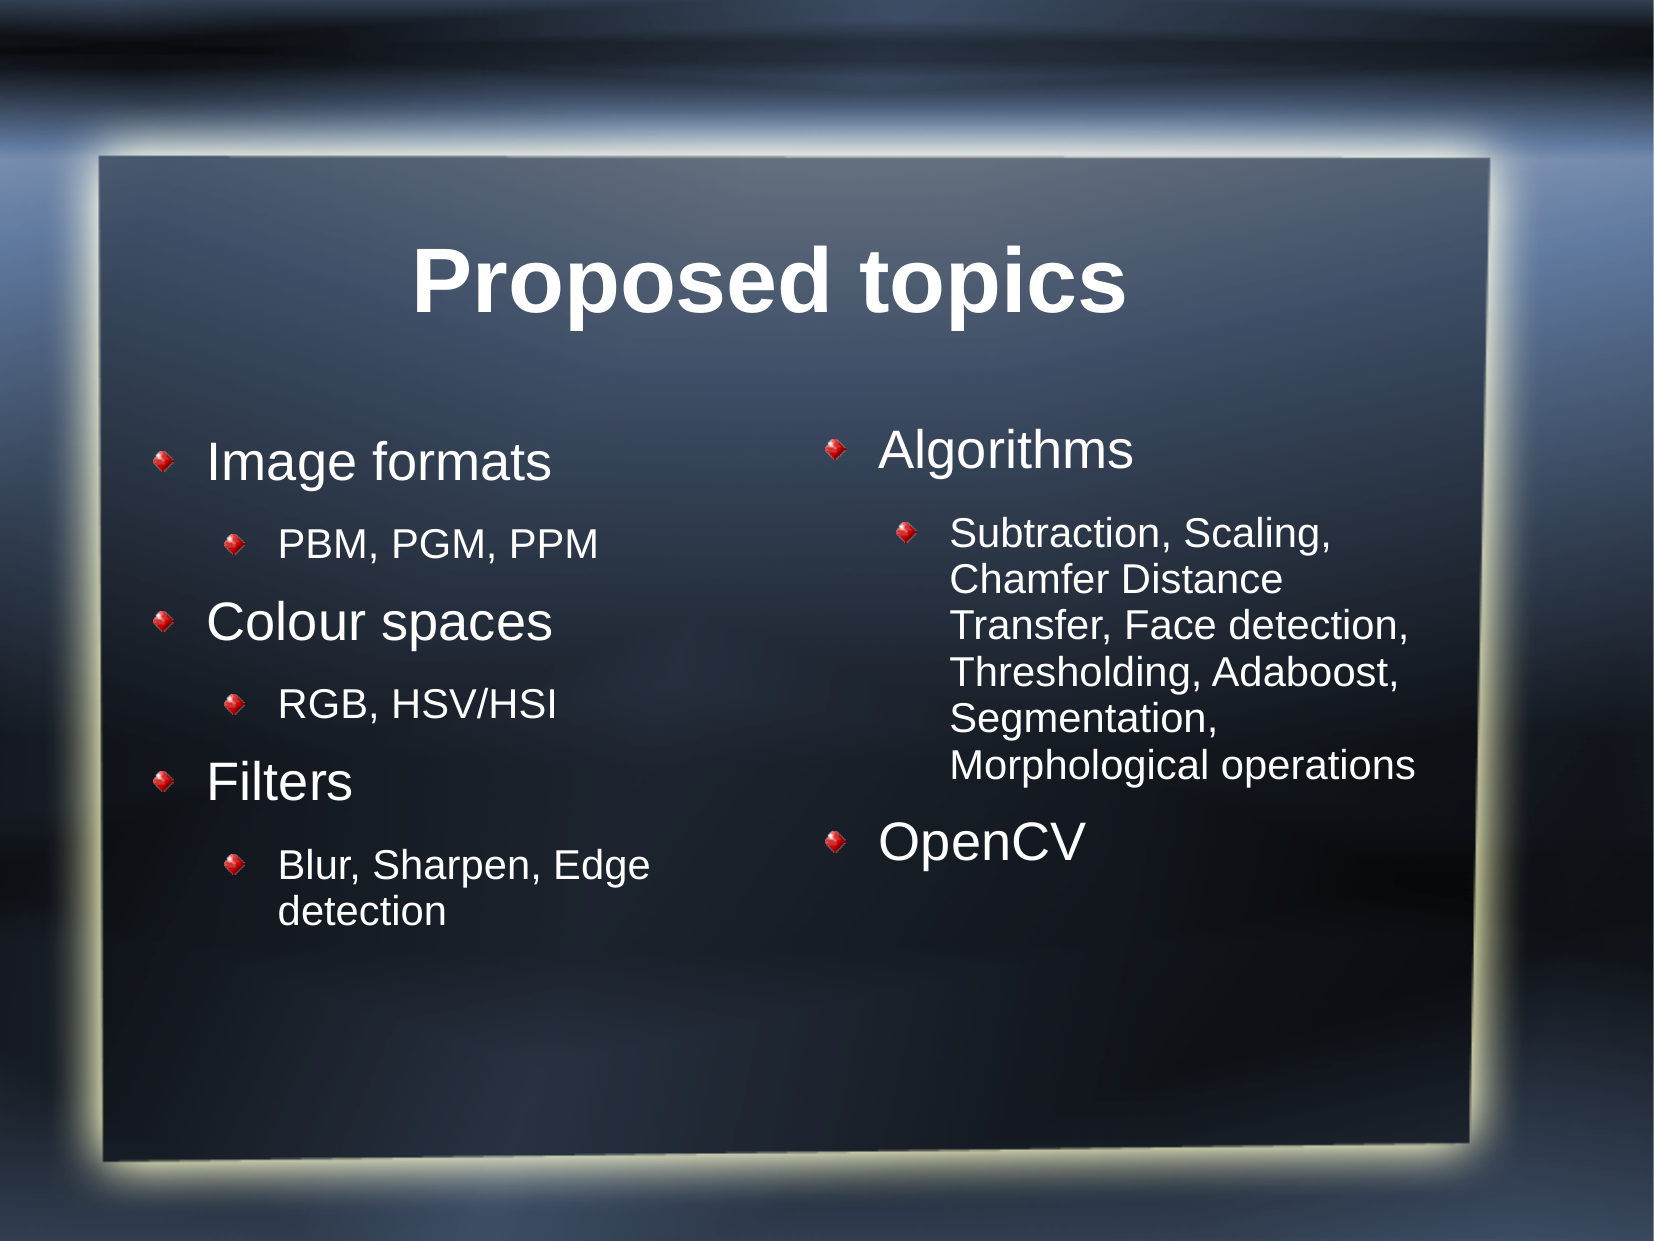

# Proposed topics
Algorithms
Subtraction, Scaling, Chamfer Distance Transfer, Face detection, Thresholding, Adaboost, Segmentation, Morphological operations
OpenCV
Image formats
PBM, PGM, PPM
Colour spaces
RGB, HSV/HSI
Filters
Blur, Sharpen, Edge detection